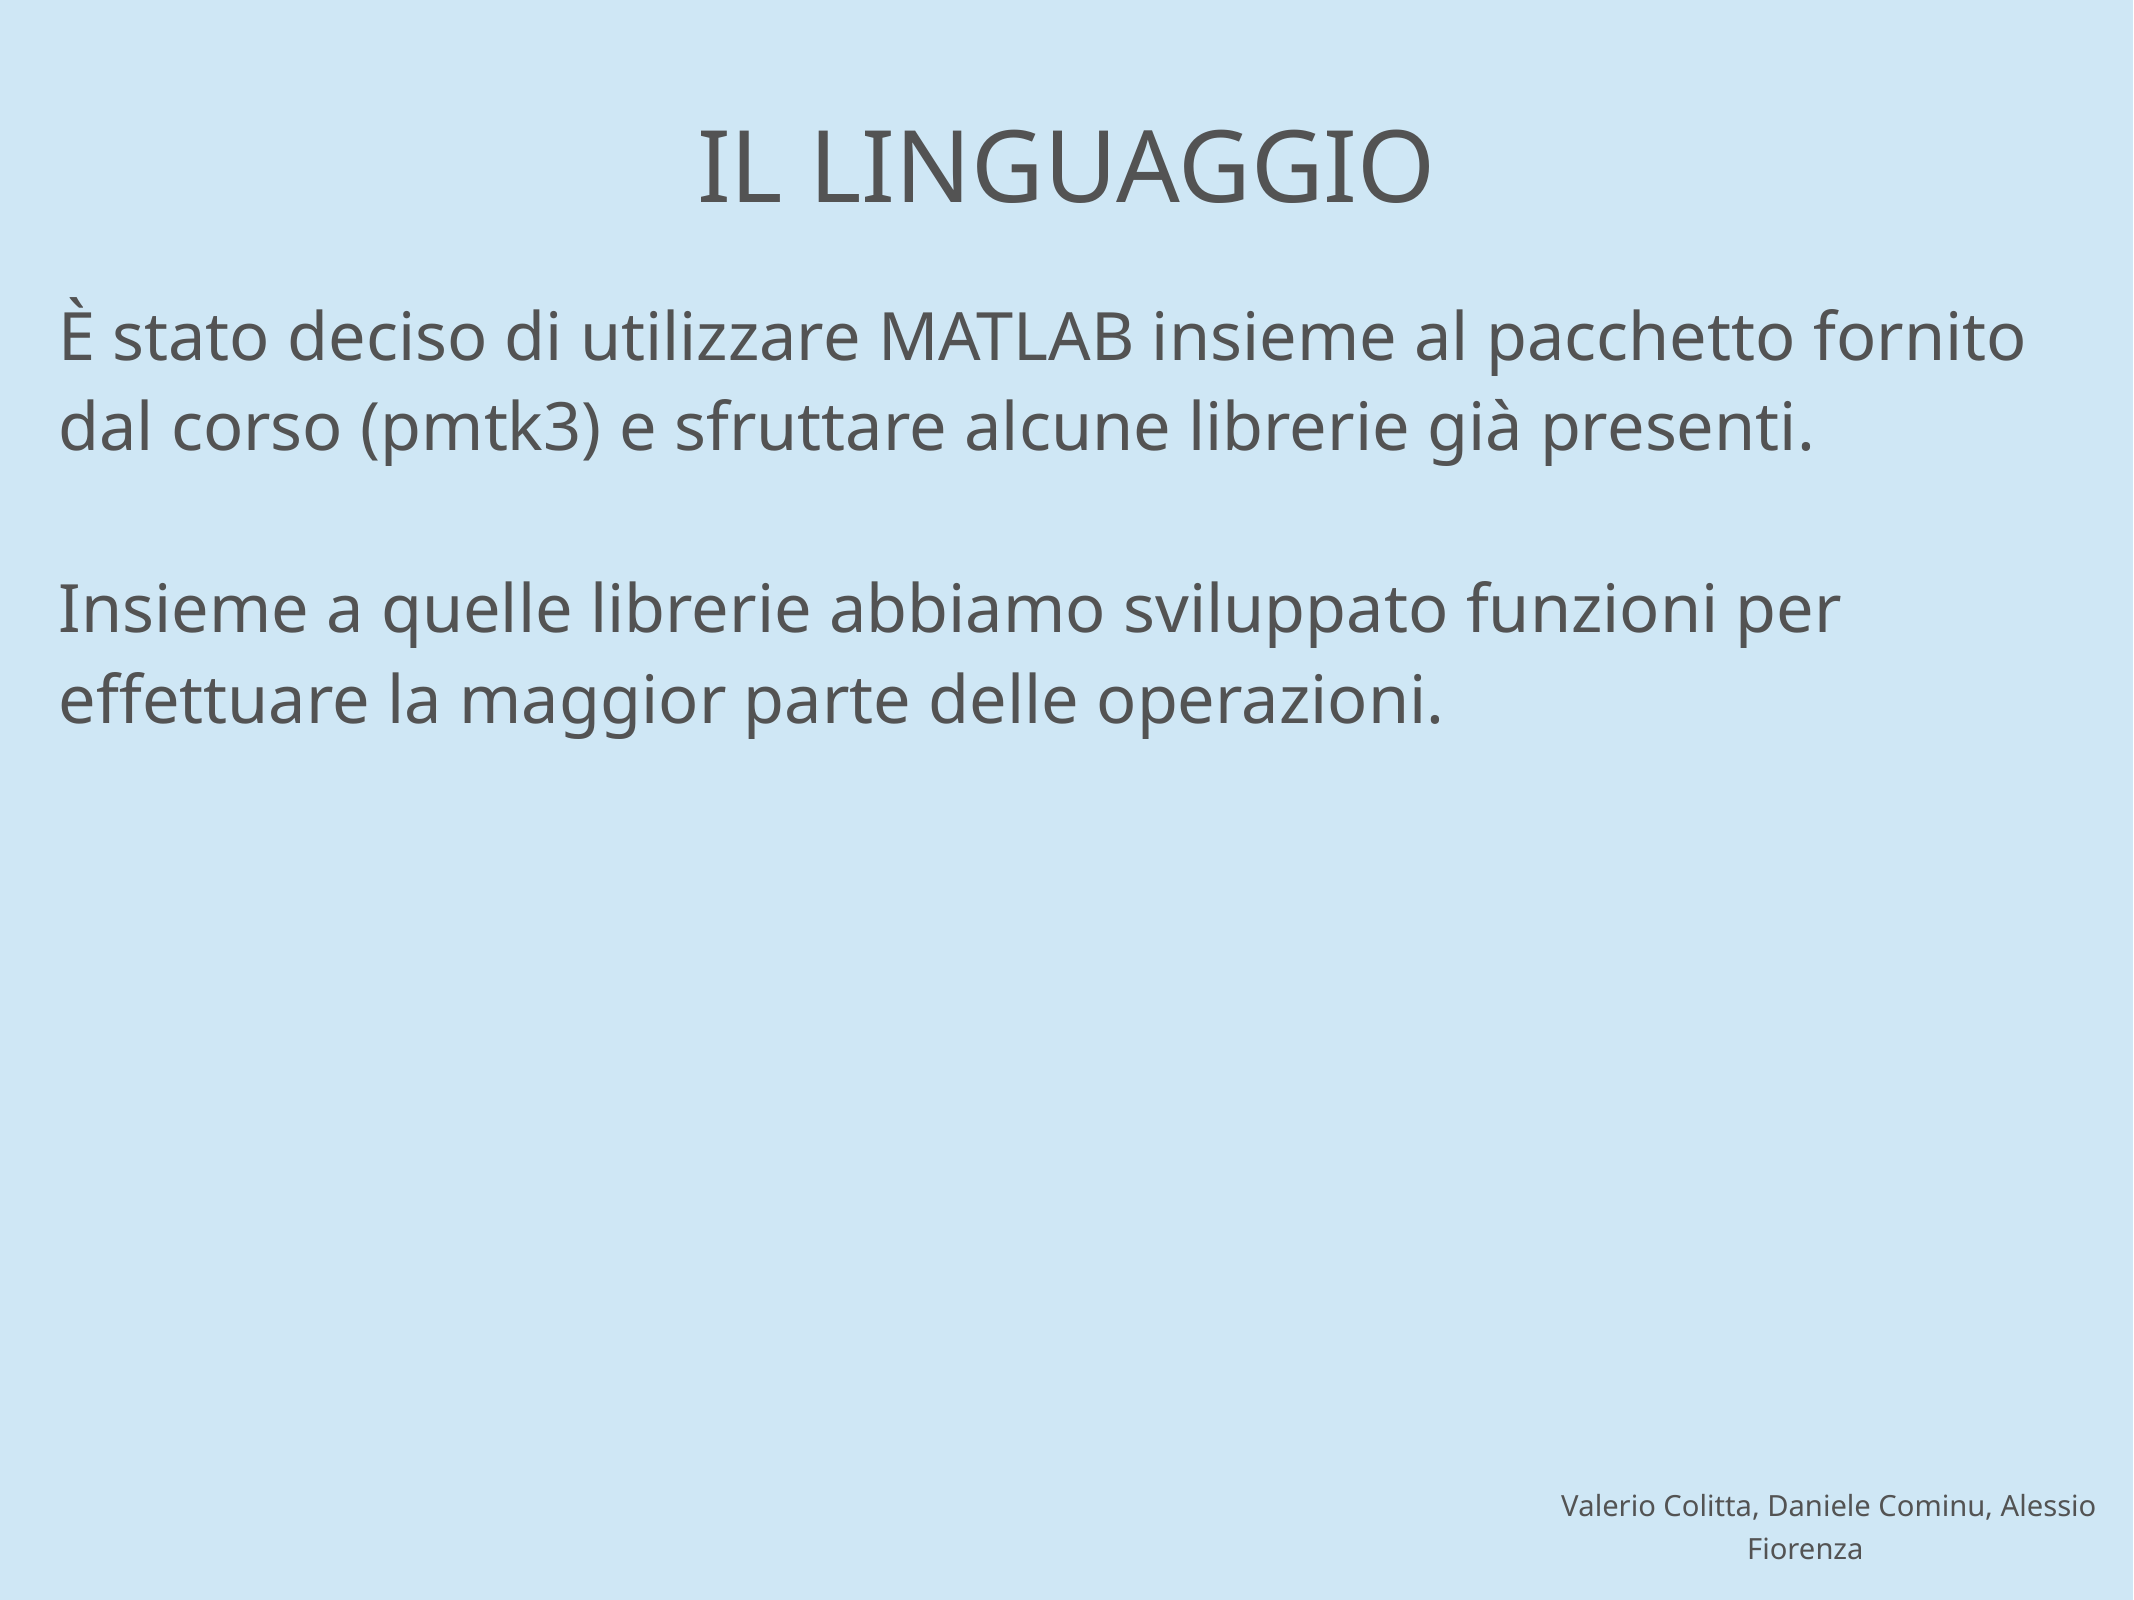

# IL LINGUAGGIO
È stato deciso di utilizzare MATLAB insieme al pacchetto fornito dal corso (pmtk3) e sfruttare alcune librerie già presenti.
Insieme a quelle librerie abbiamo sviluppato funzioni per effettuare la maggior parte delle operazioni.
Valerio Colitta, Daniele Cominu, Alessio Fiorenza